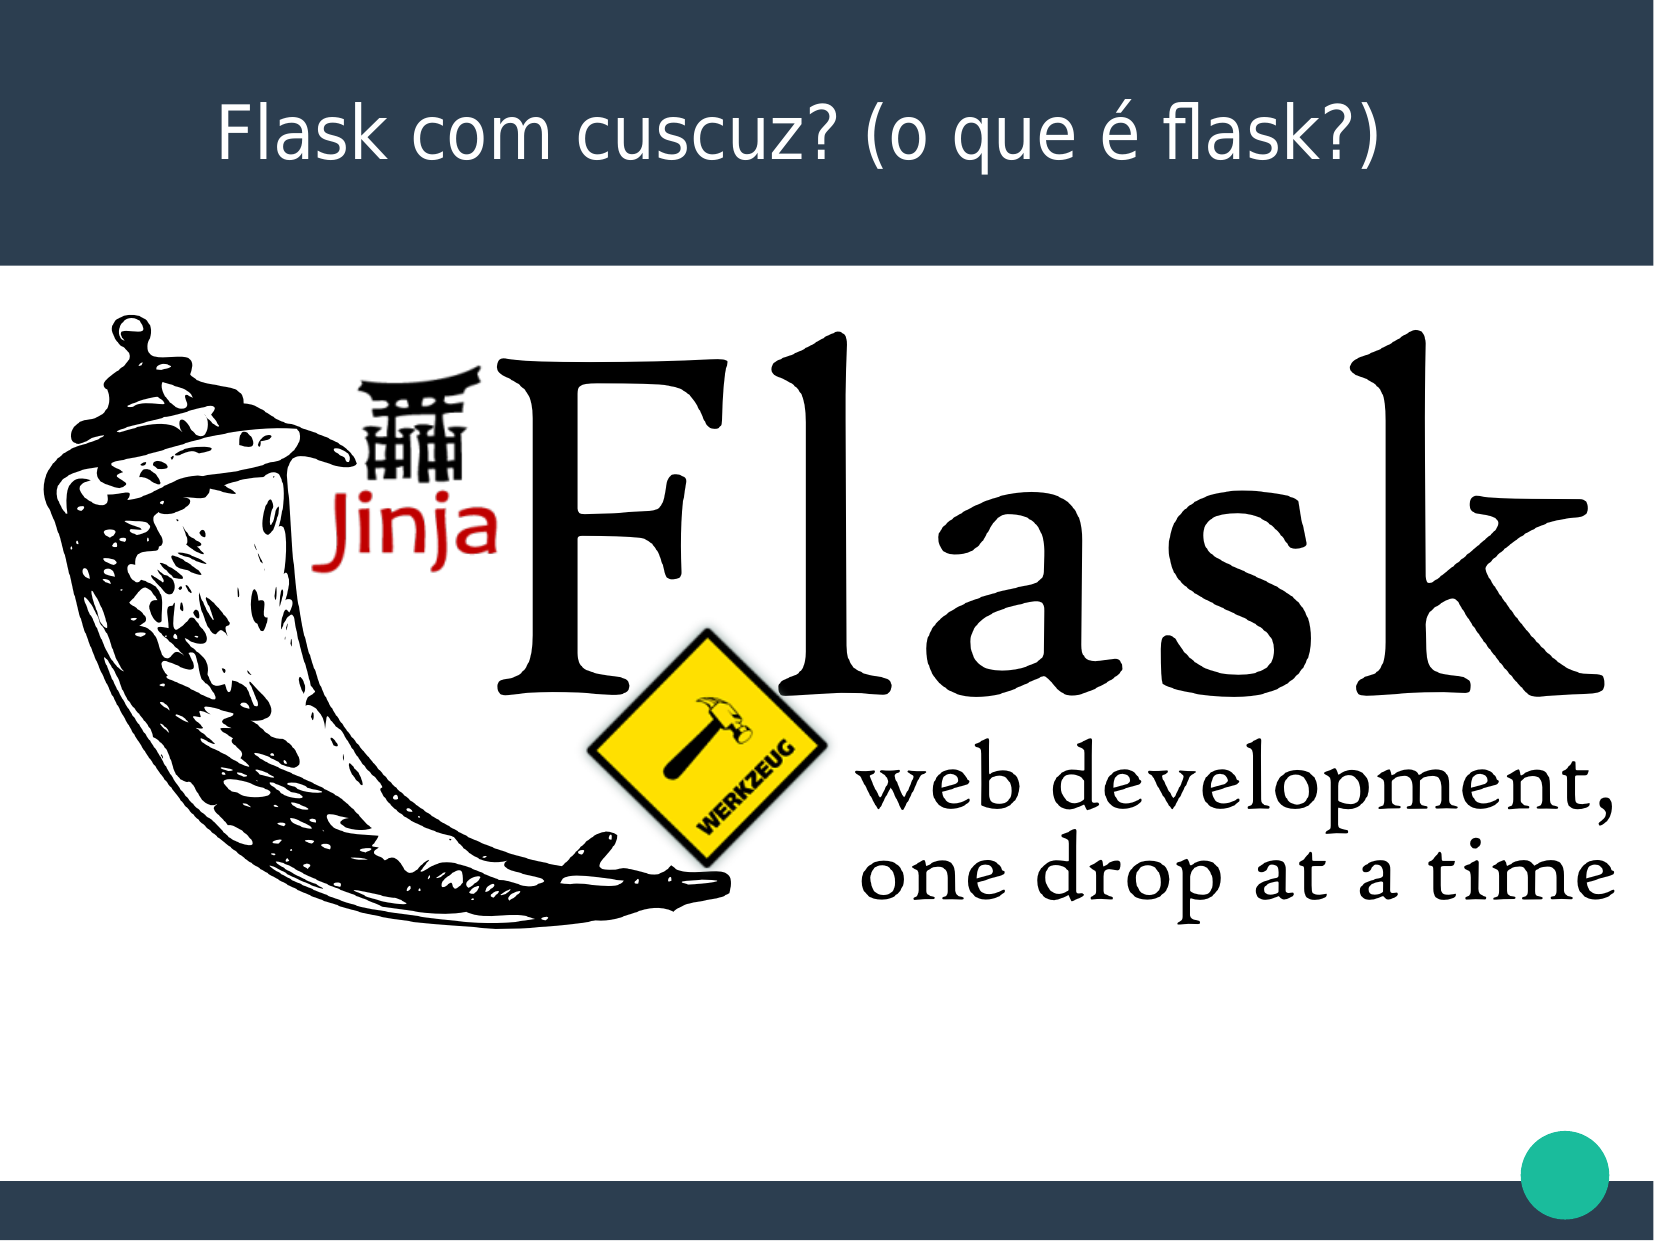

Flask com cuscuz? (o que é flask?)